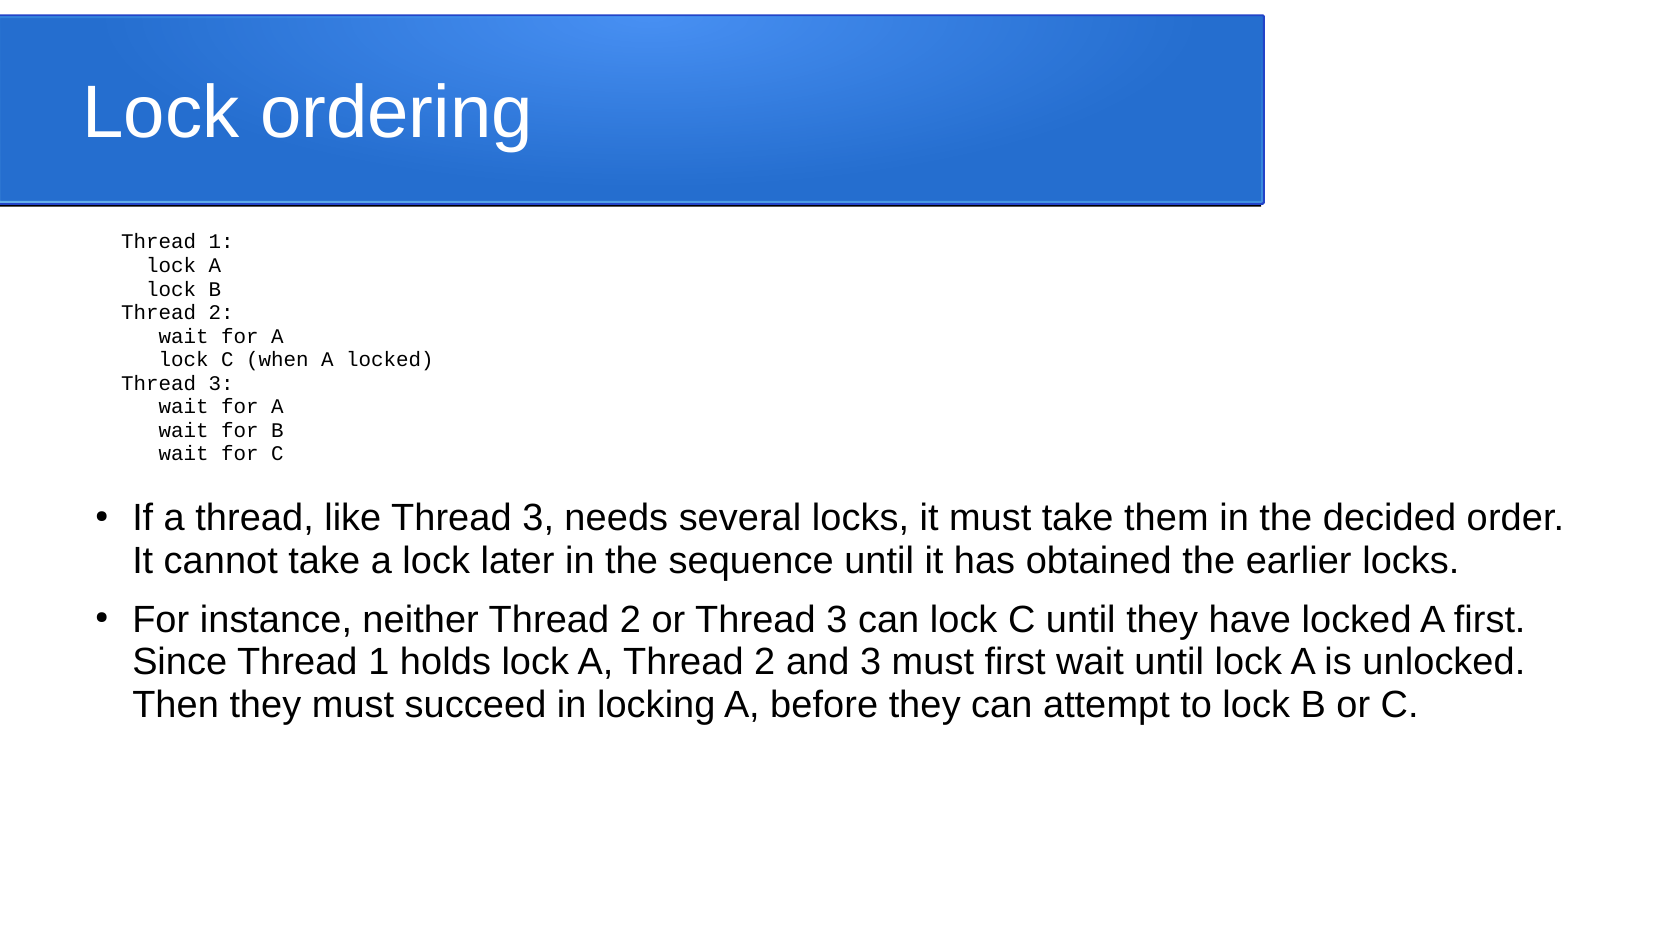

# Lock ordering
Thread 1:
 lock A
 lock B
Thread 2:
 wait for A
 lock C (when A locked)
Thread 3:
 wait for A
 wait for B
 wait for C
If a thread, like Thread 3, needs several locks, it must take them in the decided order. It cannot take a lock later in the sequence until it has obtained the earlier locks.
For instance, neither Thread 2 or Thread 3 can lock C until they have locked A first. Since Thread 1 holds lock A, Thread 2 and 3 must first wait until lock A is unlocked. Then they must succeed in locking A, before they can attempt to lock B or C.